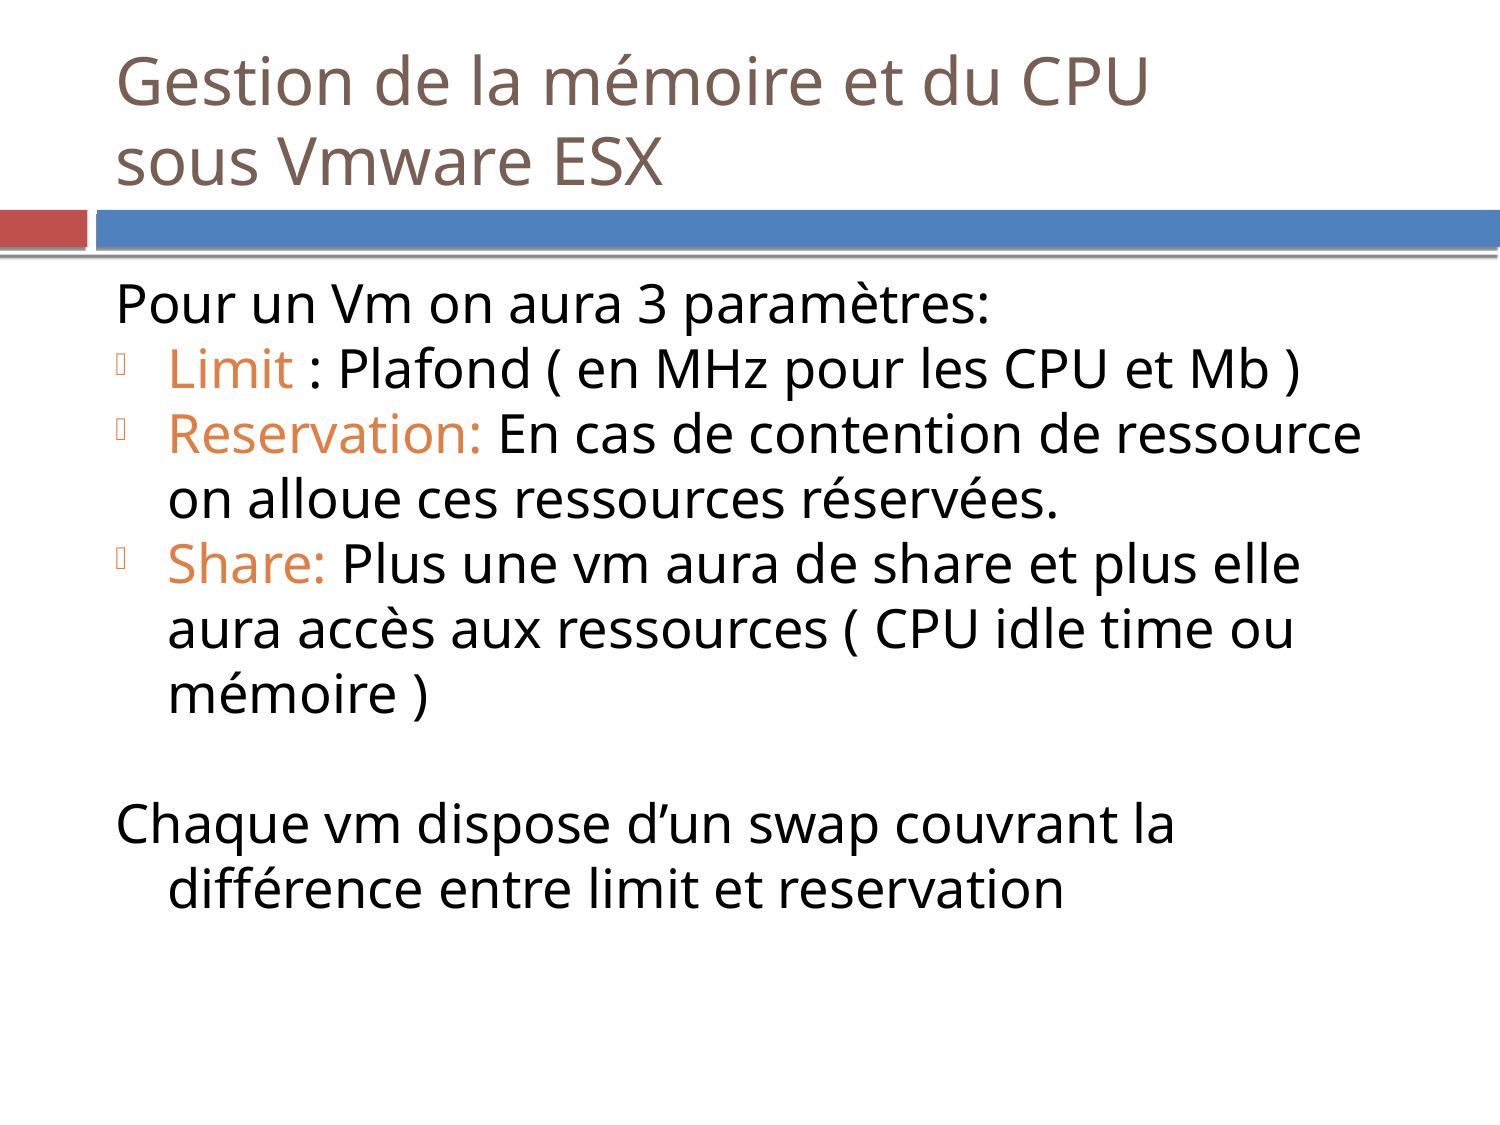

Gestion de la mémoire et du CPU
sous Vmware ESX
Pour un Vm on aura 3 paramètres:
Limit : Plafond ( en MHz pour les CPU et Mb )
Reservation: En cas de contention de ressource on alloue ces ressources réservées.
Share: Plus une vm aura de share et plus elle aura accès aux ressources ( CPU idle time ou mémoire )
Chaque vm dispose d’un swap couvrant la différence entre limit et reservation